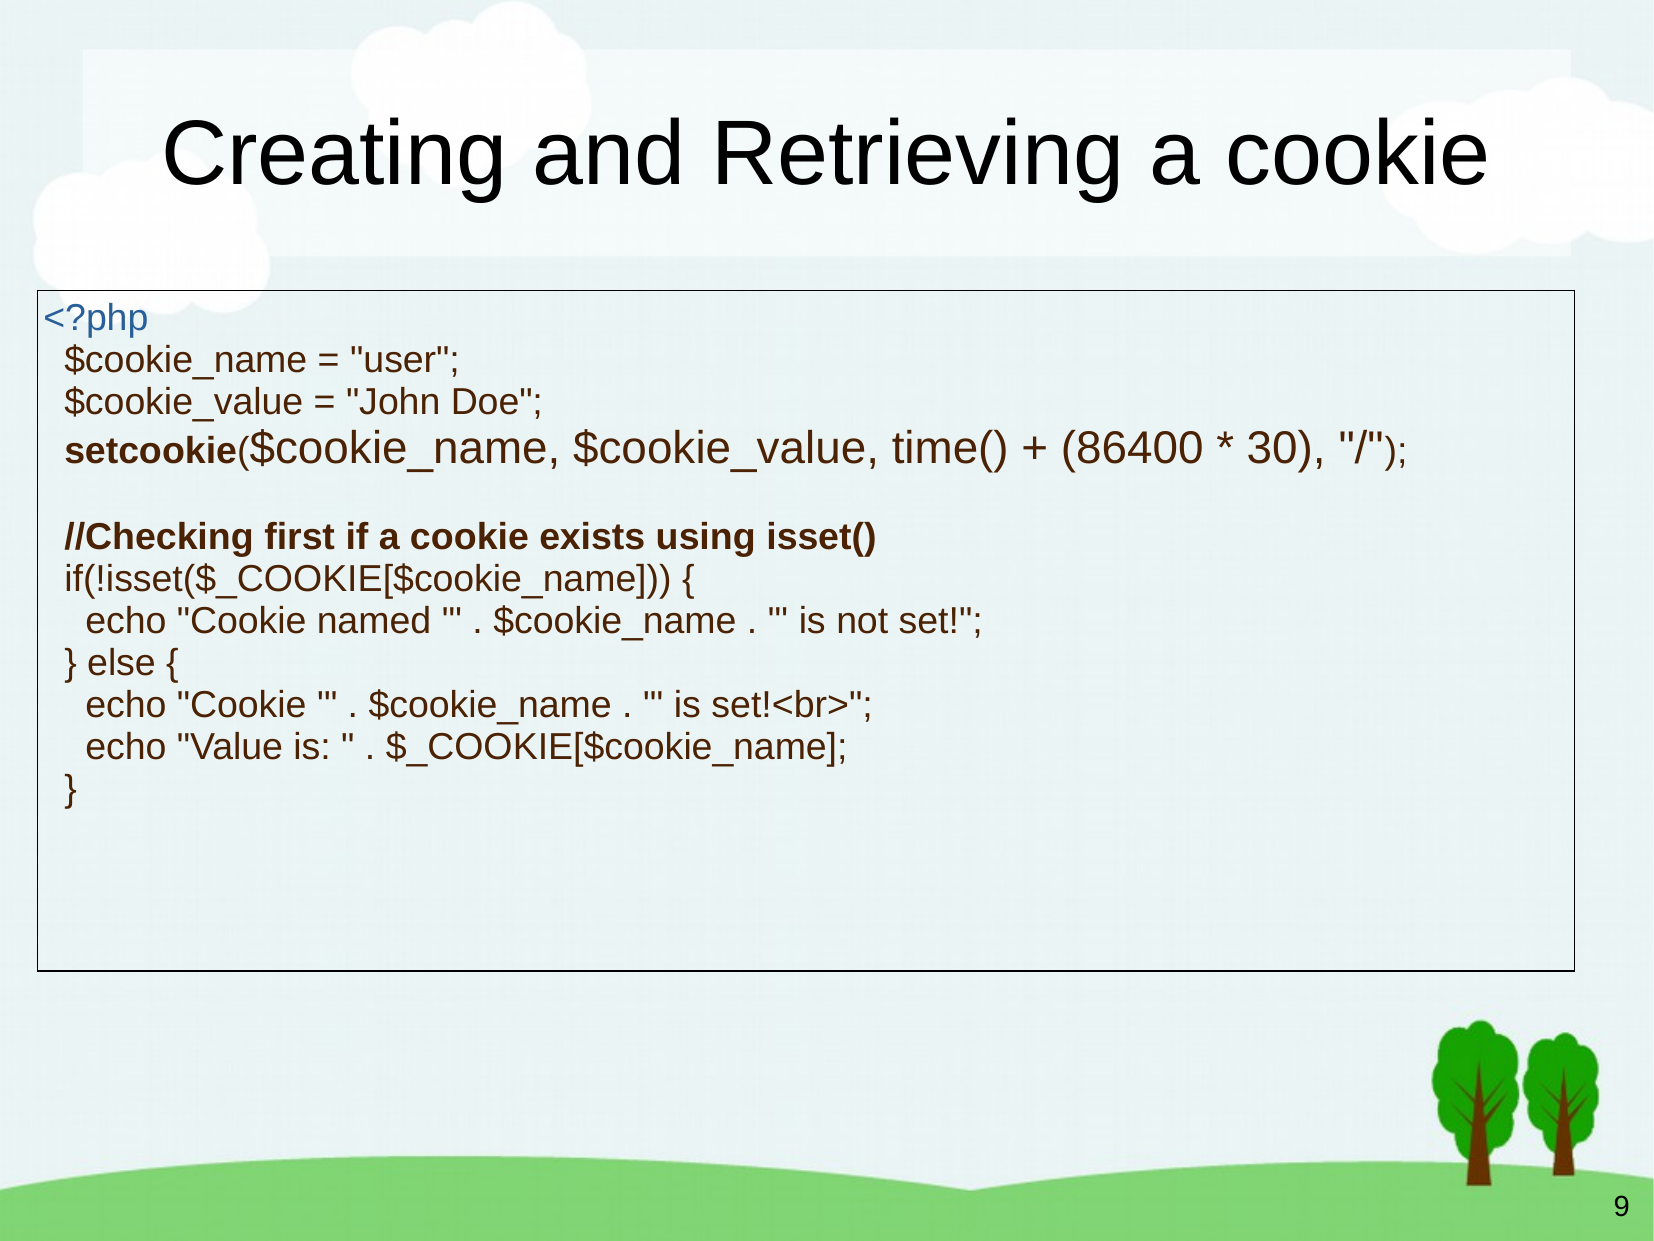

# Creating and Retrieving a cookie
| <?php $cookie\_name = "user"; $cookie\_value = "John Doe"; setcookie($cookie\_name, $cookie\_value, time() + (86400 \* 30), "/"); //Checking first if a cookie exists using isset() if(!isset($\_COOKIE[$cookie\_name])) { echo "Cookie named '" . $cookie\_name . "' is not set!"; } else { echo "Cookie '" . $cookie\_name . "' is set!<br>"; echo "Value is: " . $\_COOKIE[$cookie\_name]; } |
| --- |
9